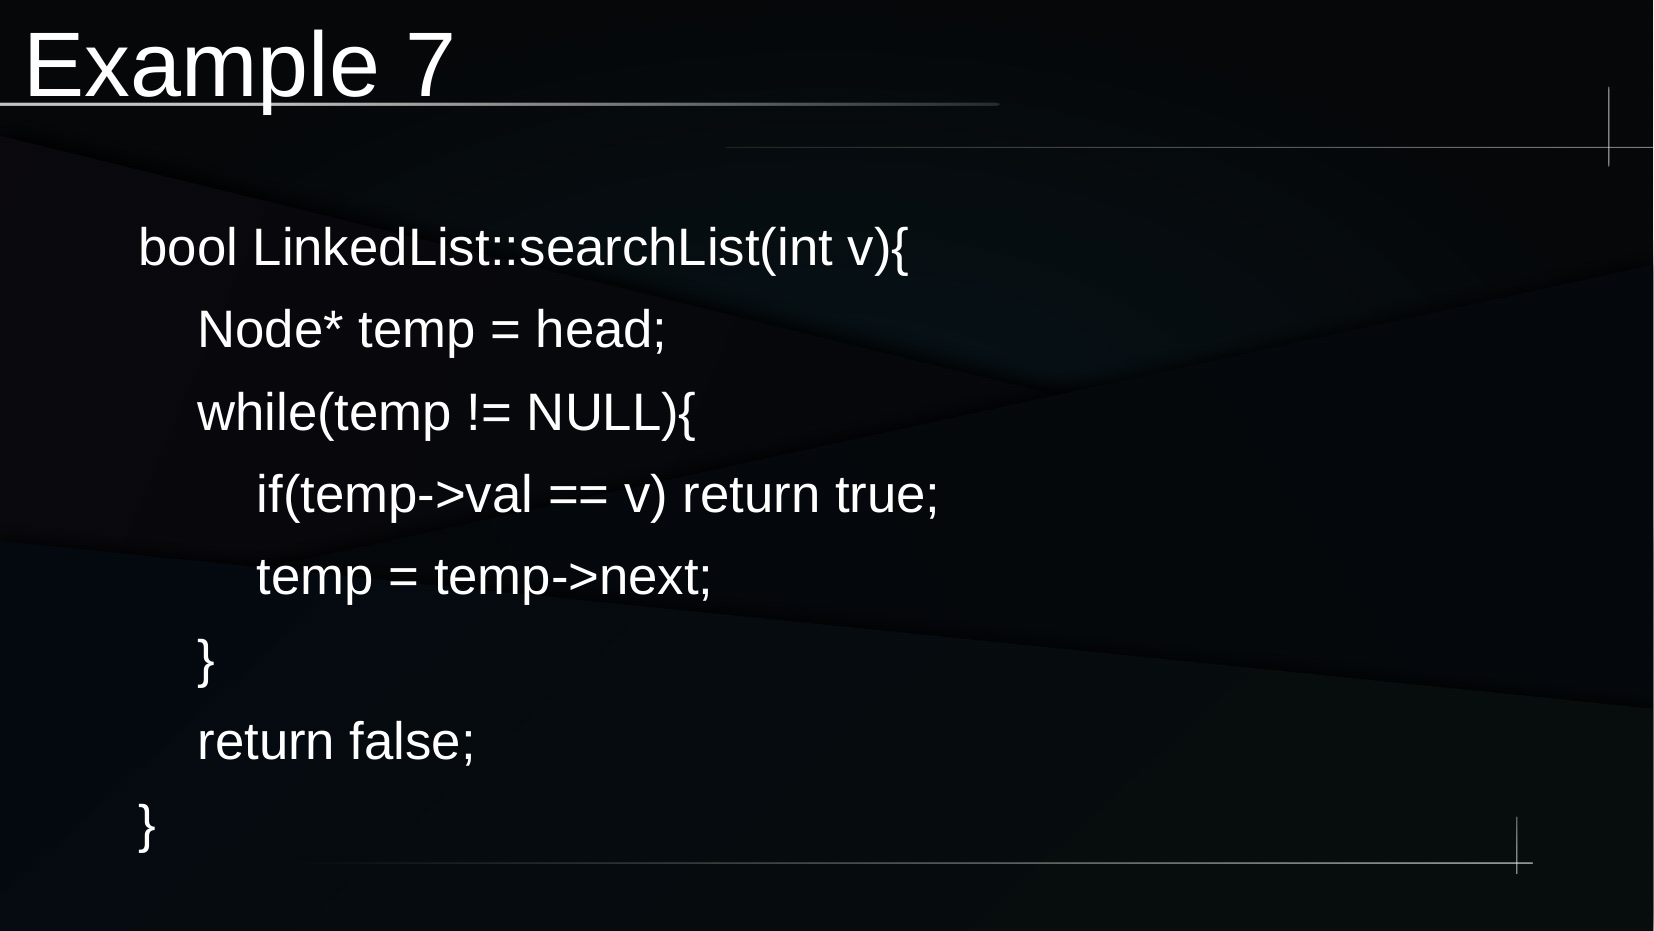

# Example 7
bool LinkedList::searchList(int v){
 Node* temp = head;
 while(temp != NULL){
 if(temp->val == v) return true;
 temp = temp->next;
 }
 return false;
}